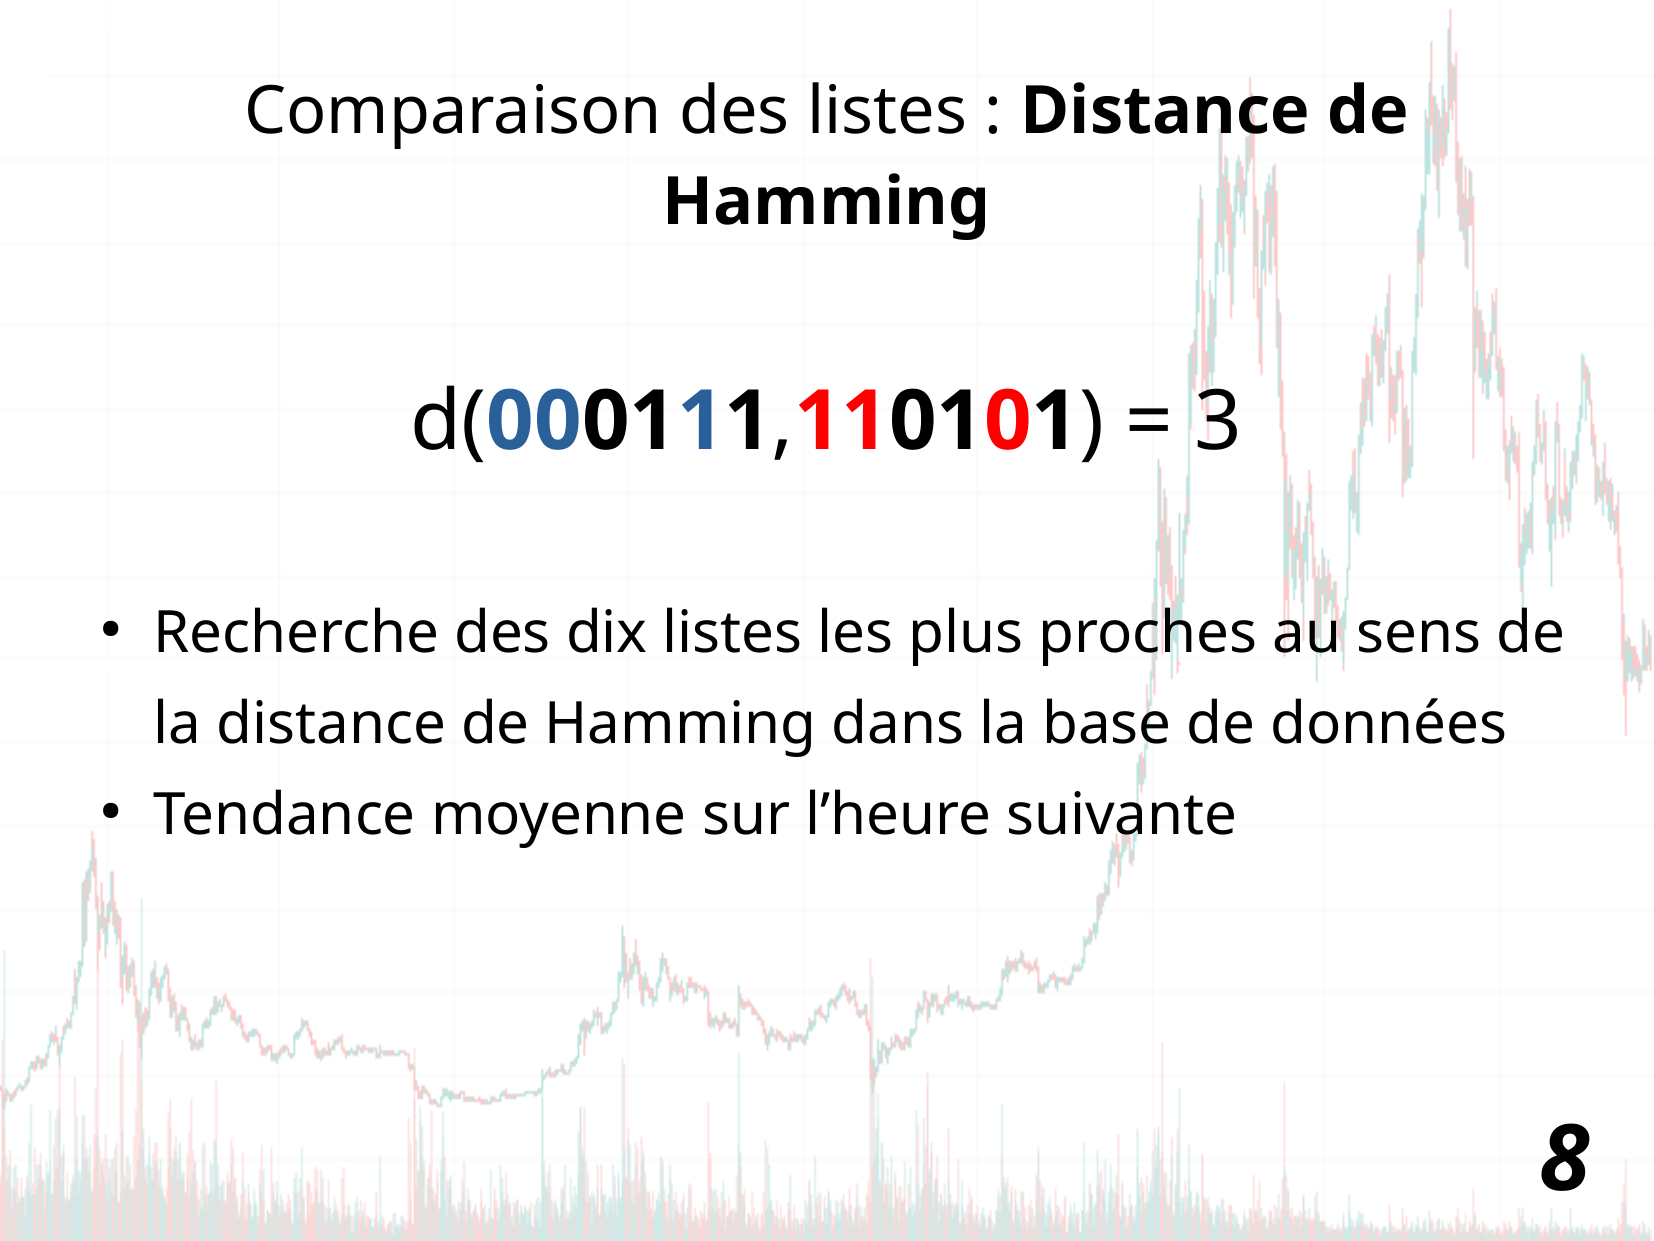

# Comparaison des listes : Distance de Hamming
d(000111,110101) = 3
Recherche des dix listes les plus proches au sens de la distance de Hamming dans la base de données
Tendance moyenne sur l’heure suivante
8